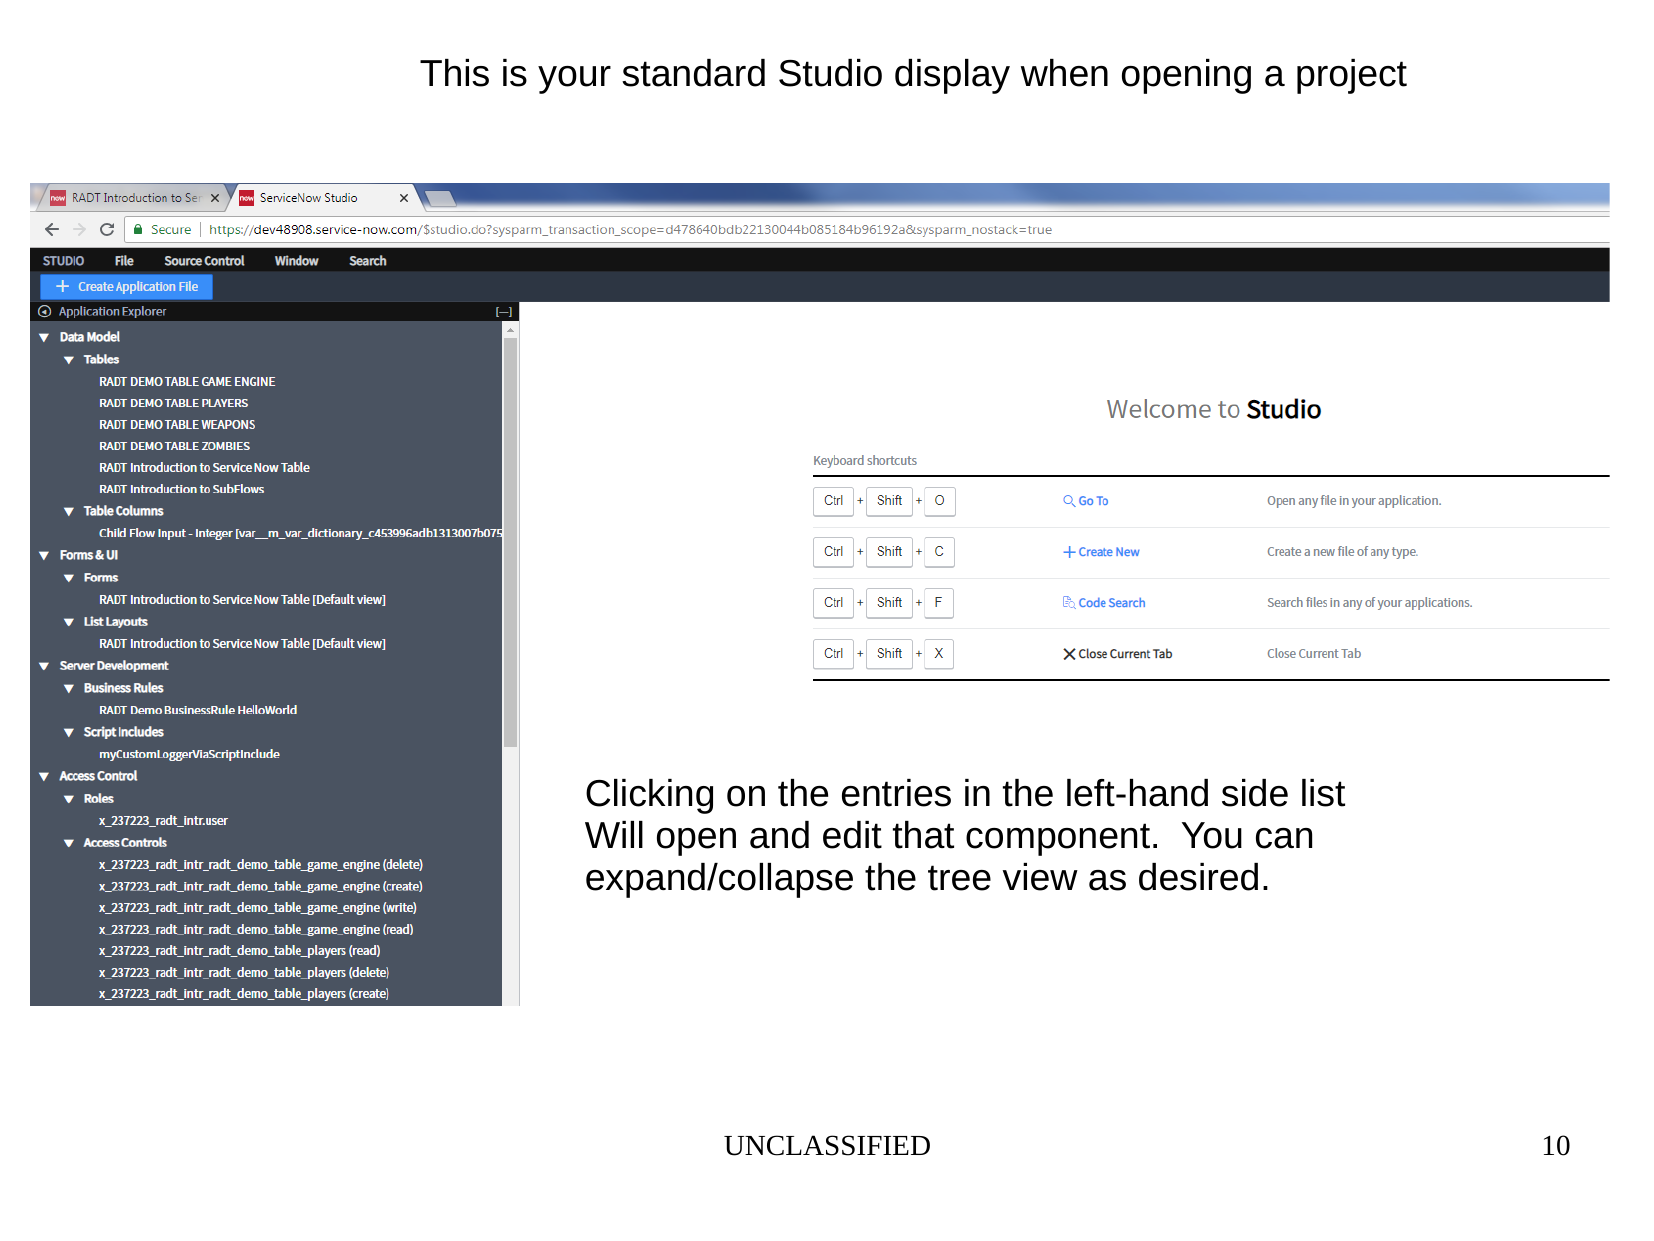

This is your standard Studio display when opening a project
Clicking on the entries in the left-hand side list
Will open and edit that component. You can expand/collapse the tree view as desired.
UNCLASSIFIED
10